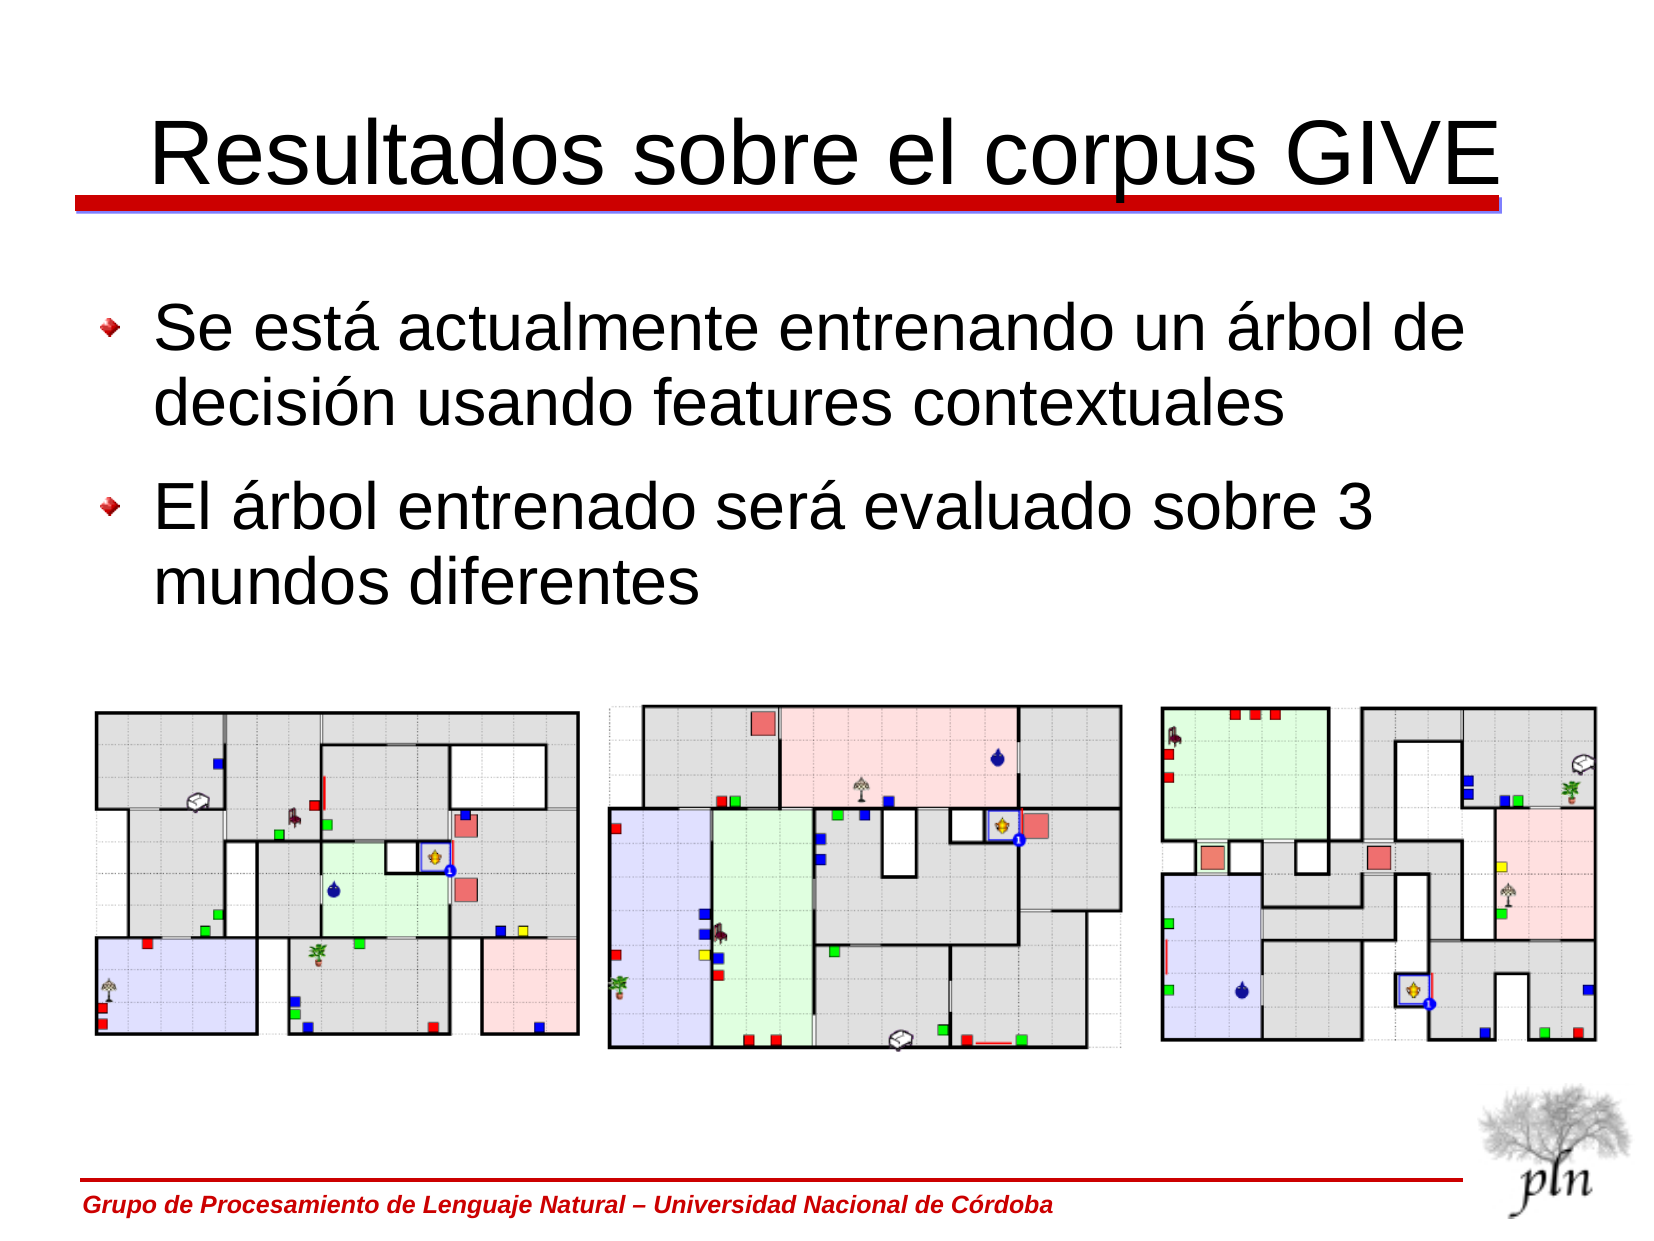

# Resultados sobre el corpus GIVE
Se está actualmente entrenando un árbol de decisión usando features contextuales
El árbol entrenado será evaluado sobre 3 mundos diferentes